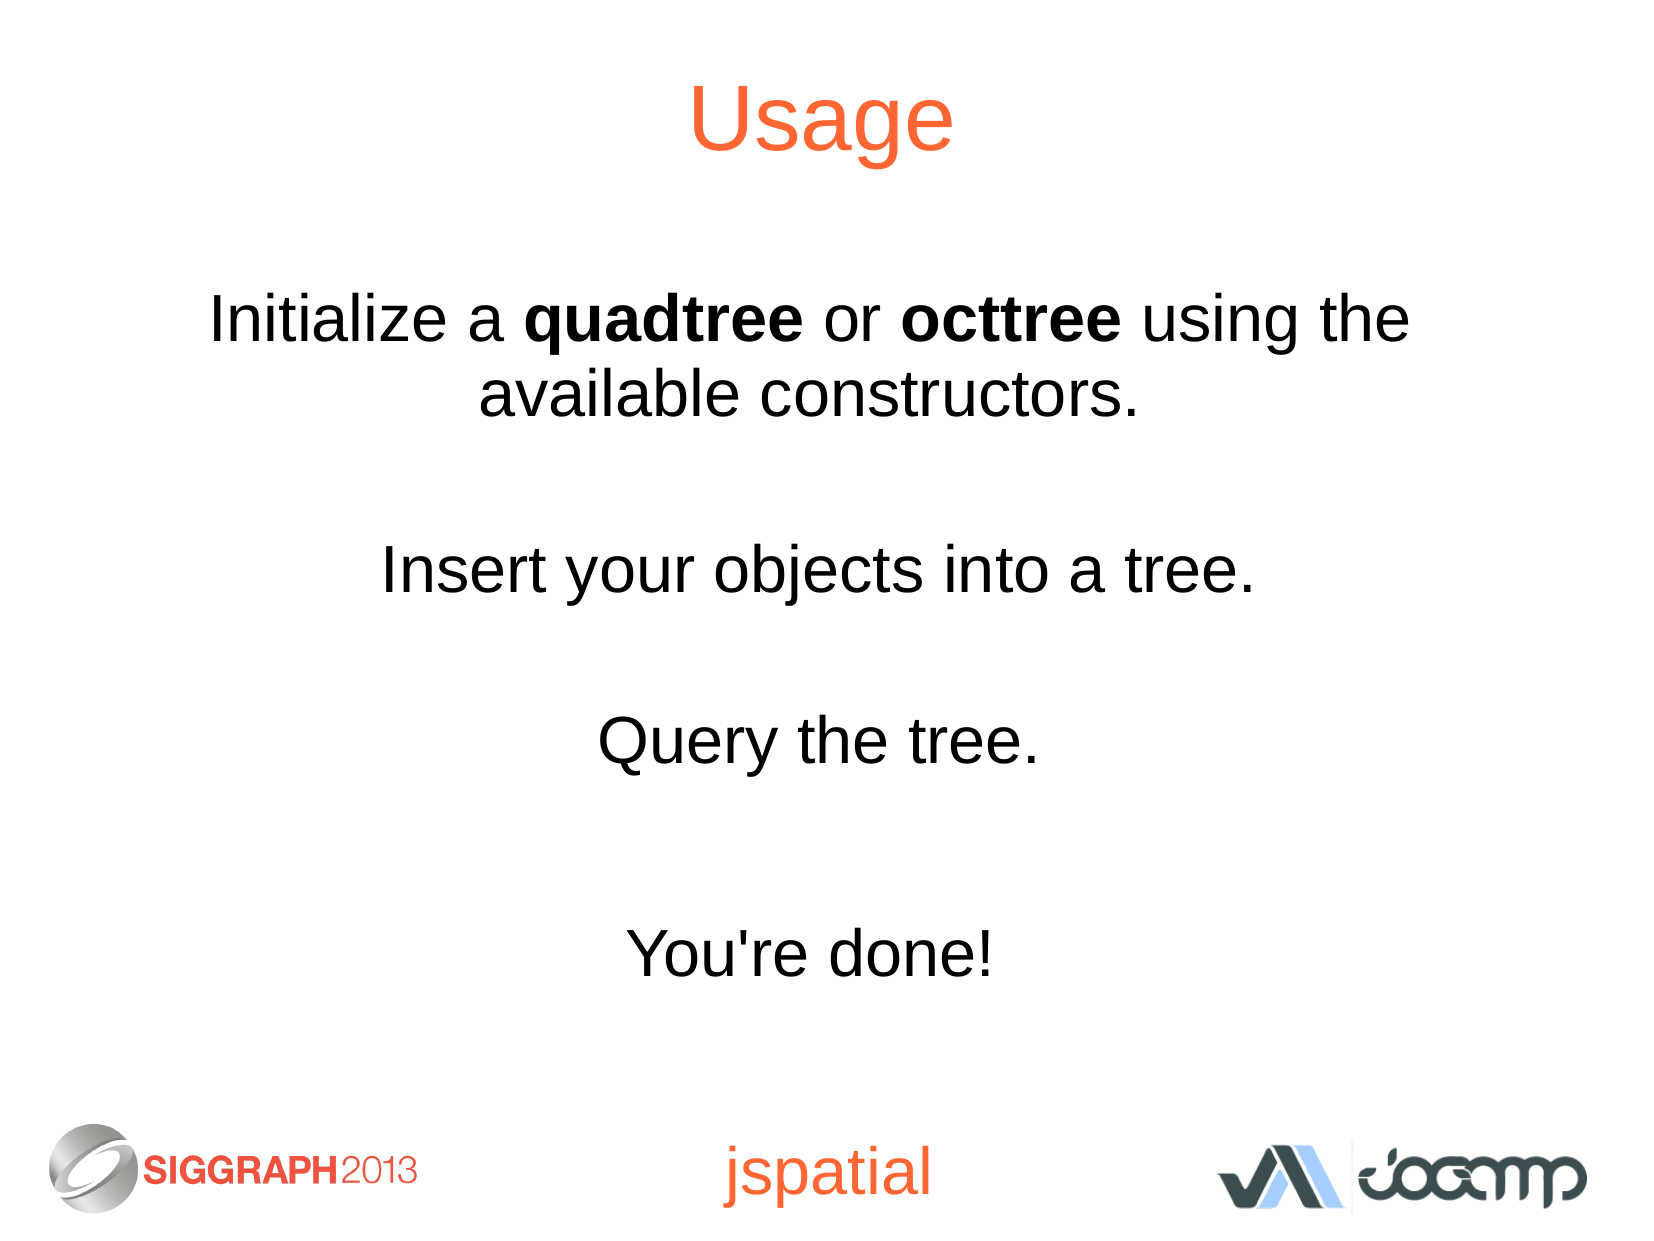

# Usage
Initialize a quadtree or octtree using the available constructors.
Insert your objects into a tree.
Query the tree.
You're done!
jspatial